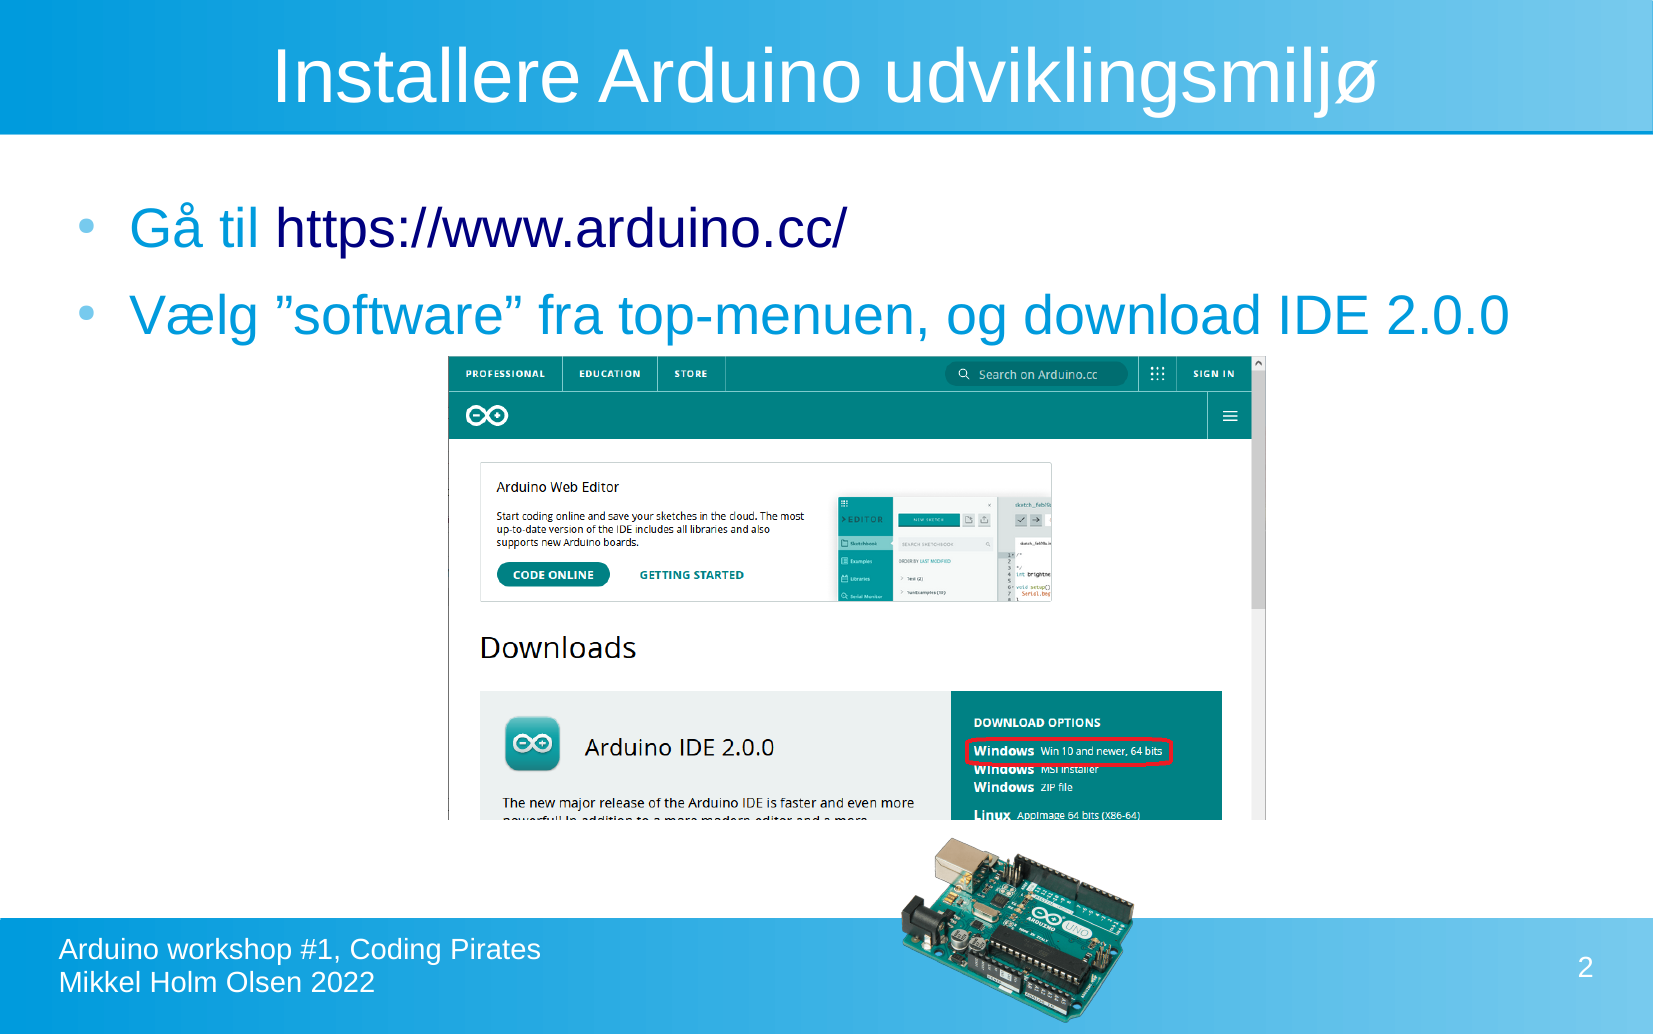

# Installere Arduino udviklingsmiljø
Gå til https://www.arduino.cc/
Vælg ”software” fra top-menuen, og download IDE 2.0.0
2